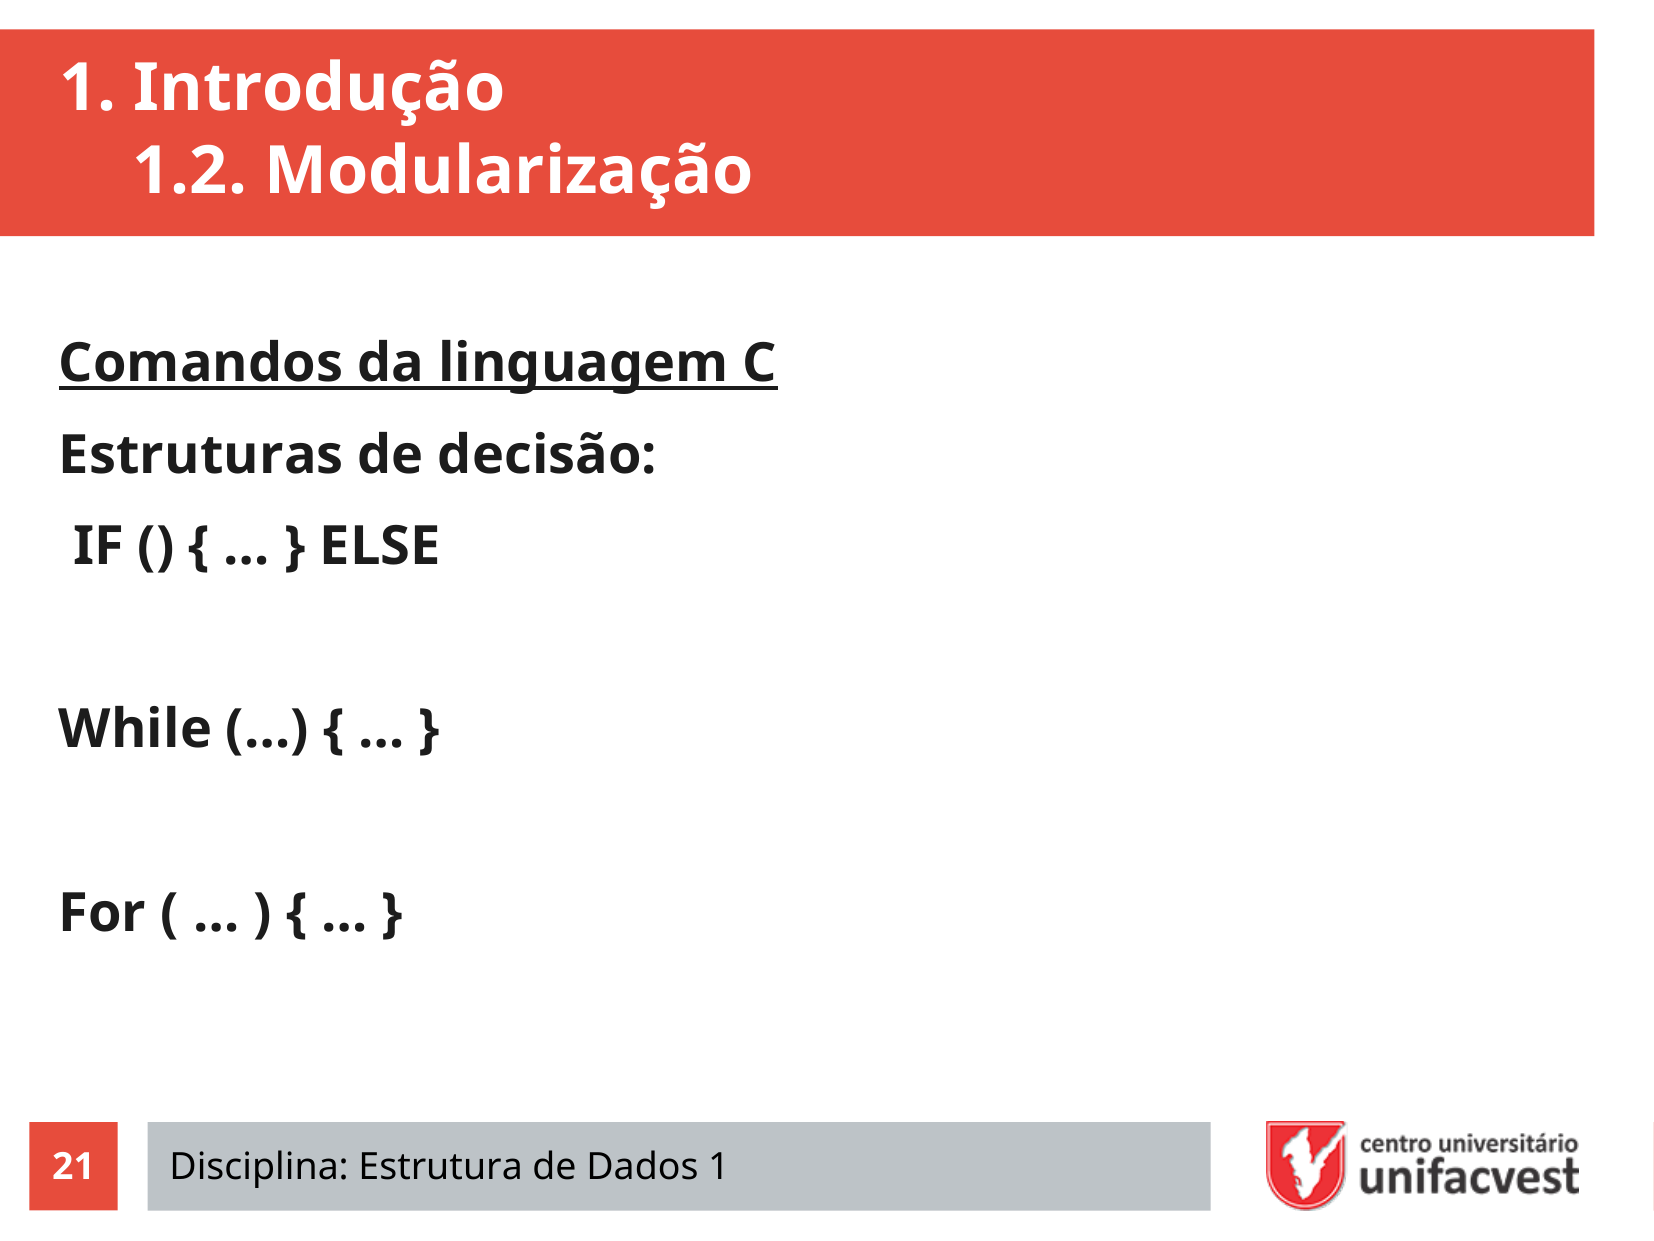

# 1. Introdução 1.2. Modularização
Comandos da linguagem C
Estruturas de decisão:
 IF () { … } ELSE
While (…) { … }
For ( … ) { … }
21
Disciplina: Estrutura de Dados 1